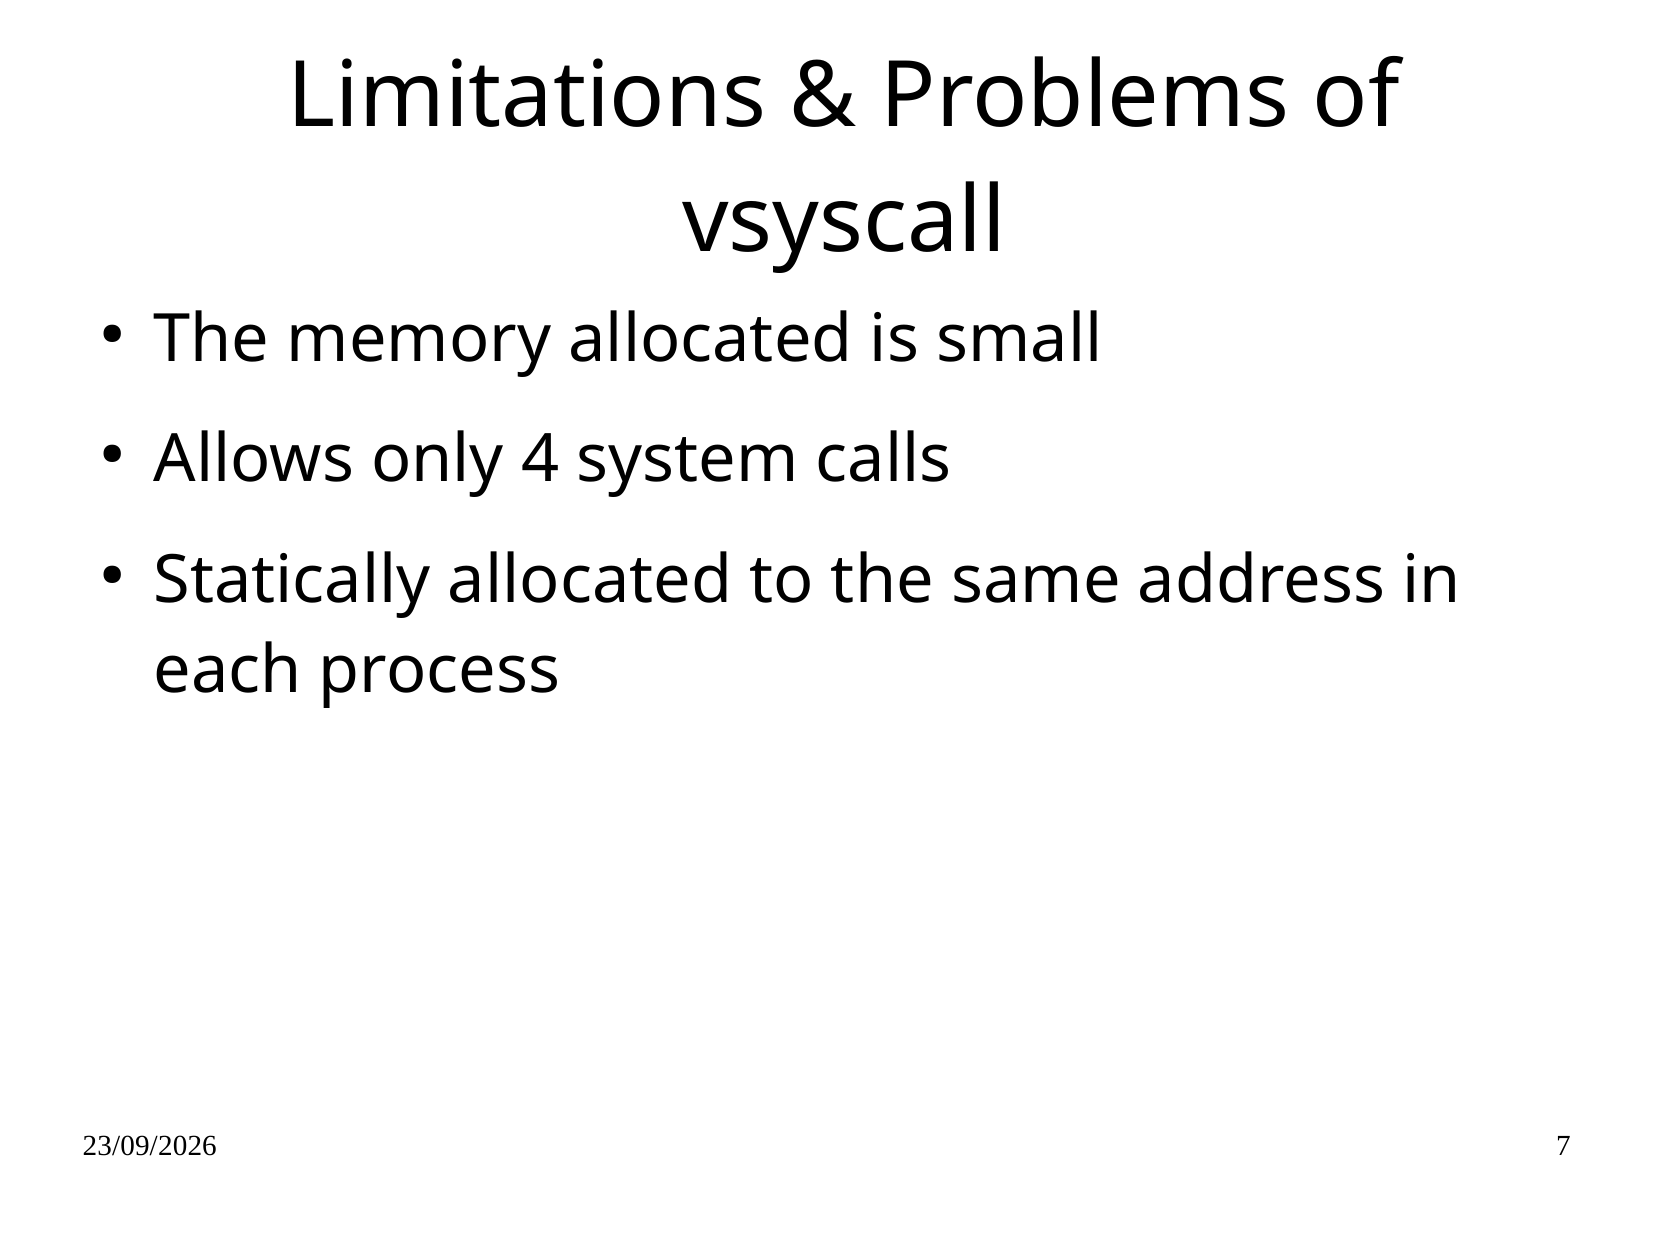

# Limitations & Problems of vsyscall
The memory allocated is small
Allows only 4 system calls
Statically allocated to the same address in each process
7